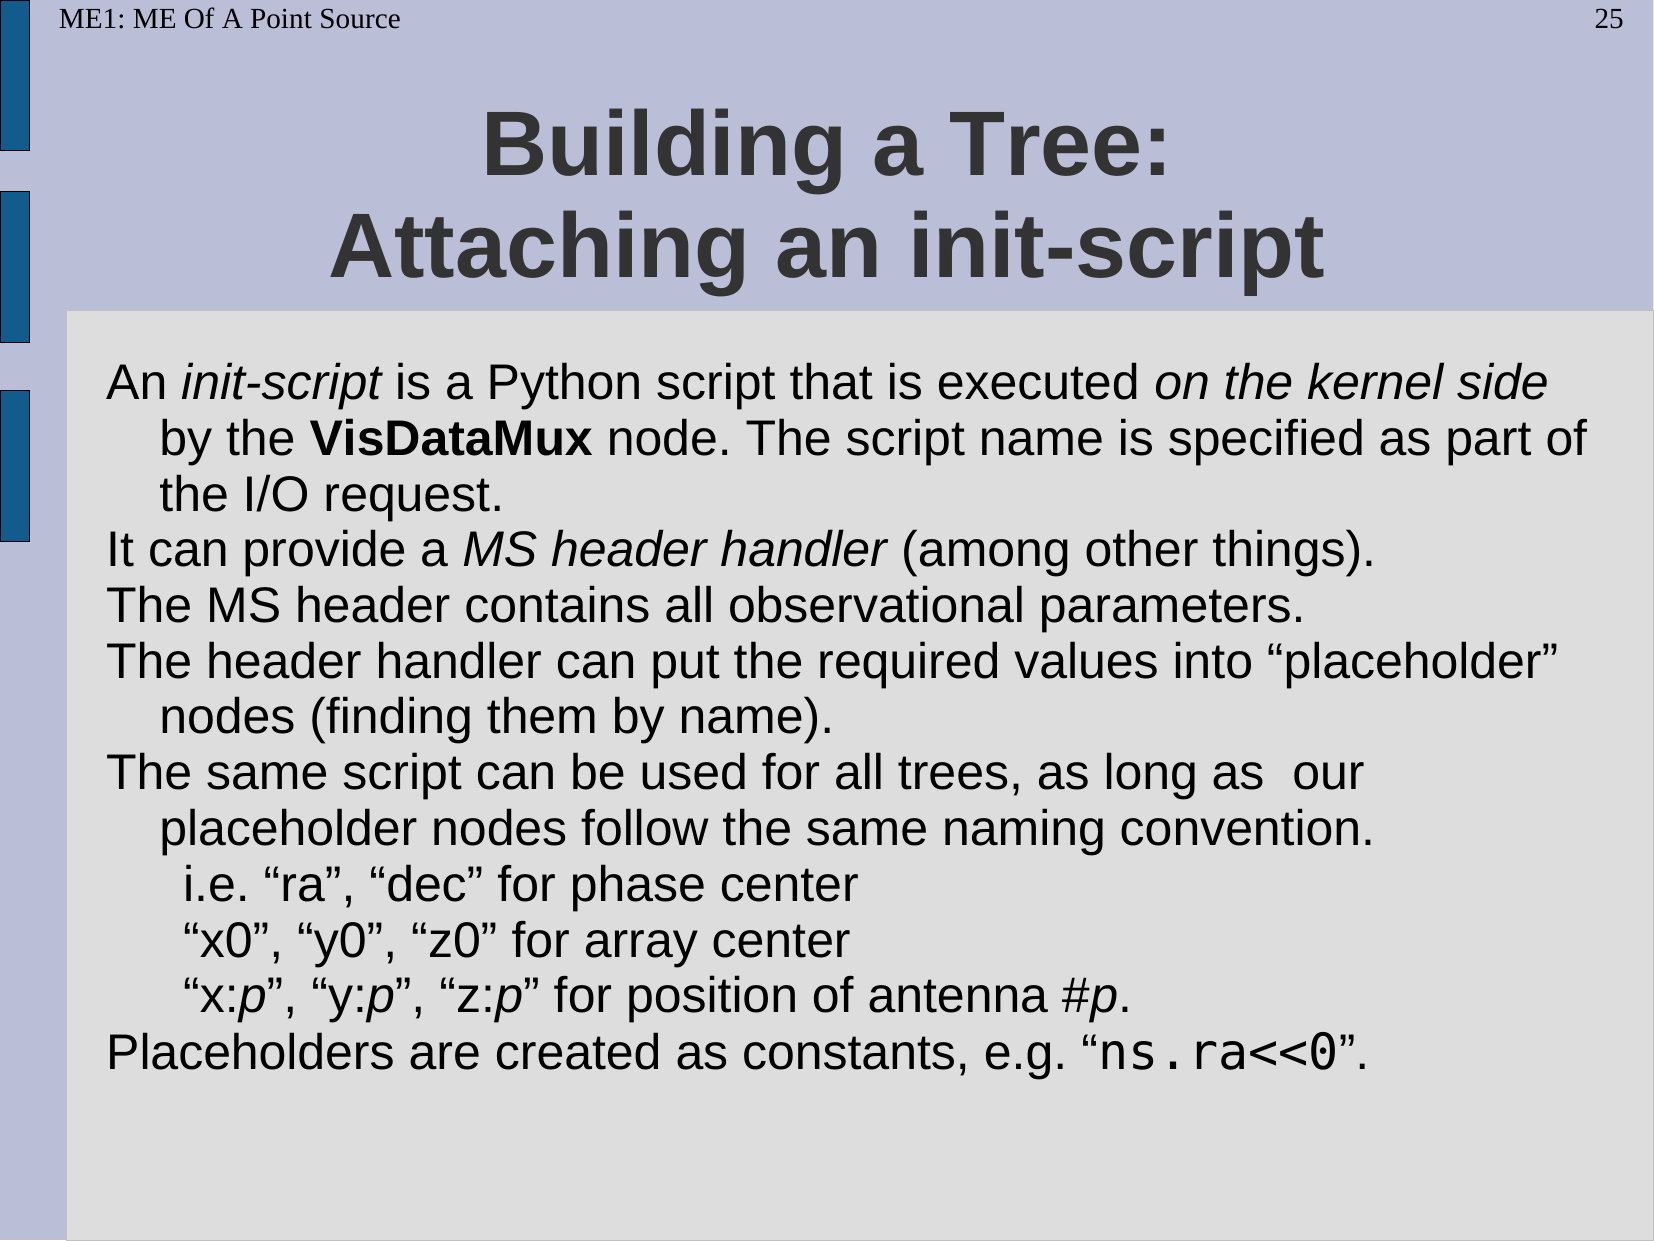

ME1: ME Of A Point Source
25
# Building a Tree: Attaching an init-script
An init-script is a Python script that is executed on the kernel side by the VisDataMux node. The script name is specified as part of the I/O request.
It can provide a MS header handler (among other things).
The MS header contains all observational parameters.
The header handler can put the required values into “placeholder” nodes (finding them by name).
The same script can be used for all trees, as long as our placeholder nodes follow the same naming convention.
i.e. “ra”, “dec” for phase center
“x0”, “y0”, “z0” for array center
“x:p”, “y:p”, “z:p” for position of antenna #p.
Placeholders are created as constants, e.g. “ns.ra<<0”.